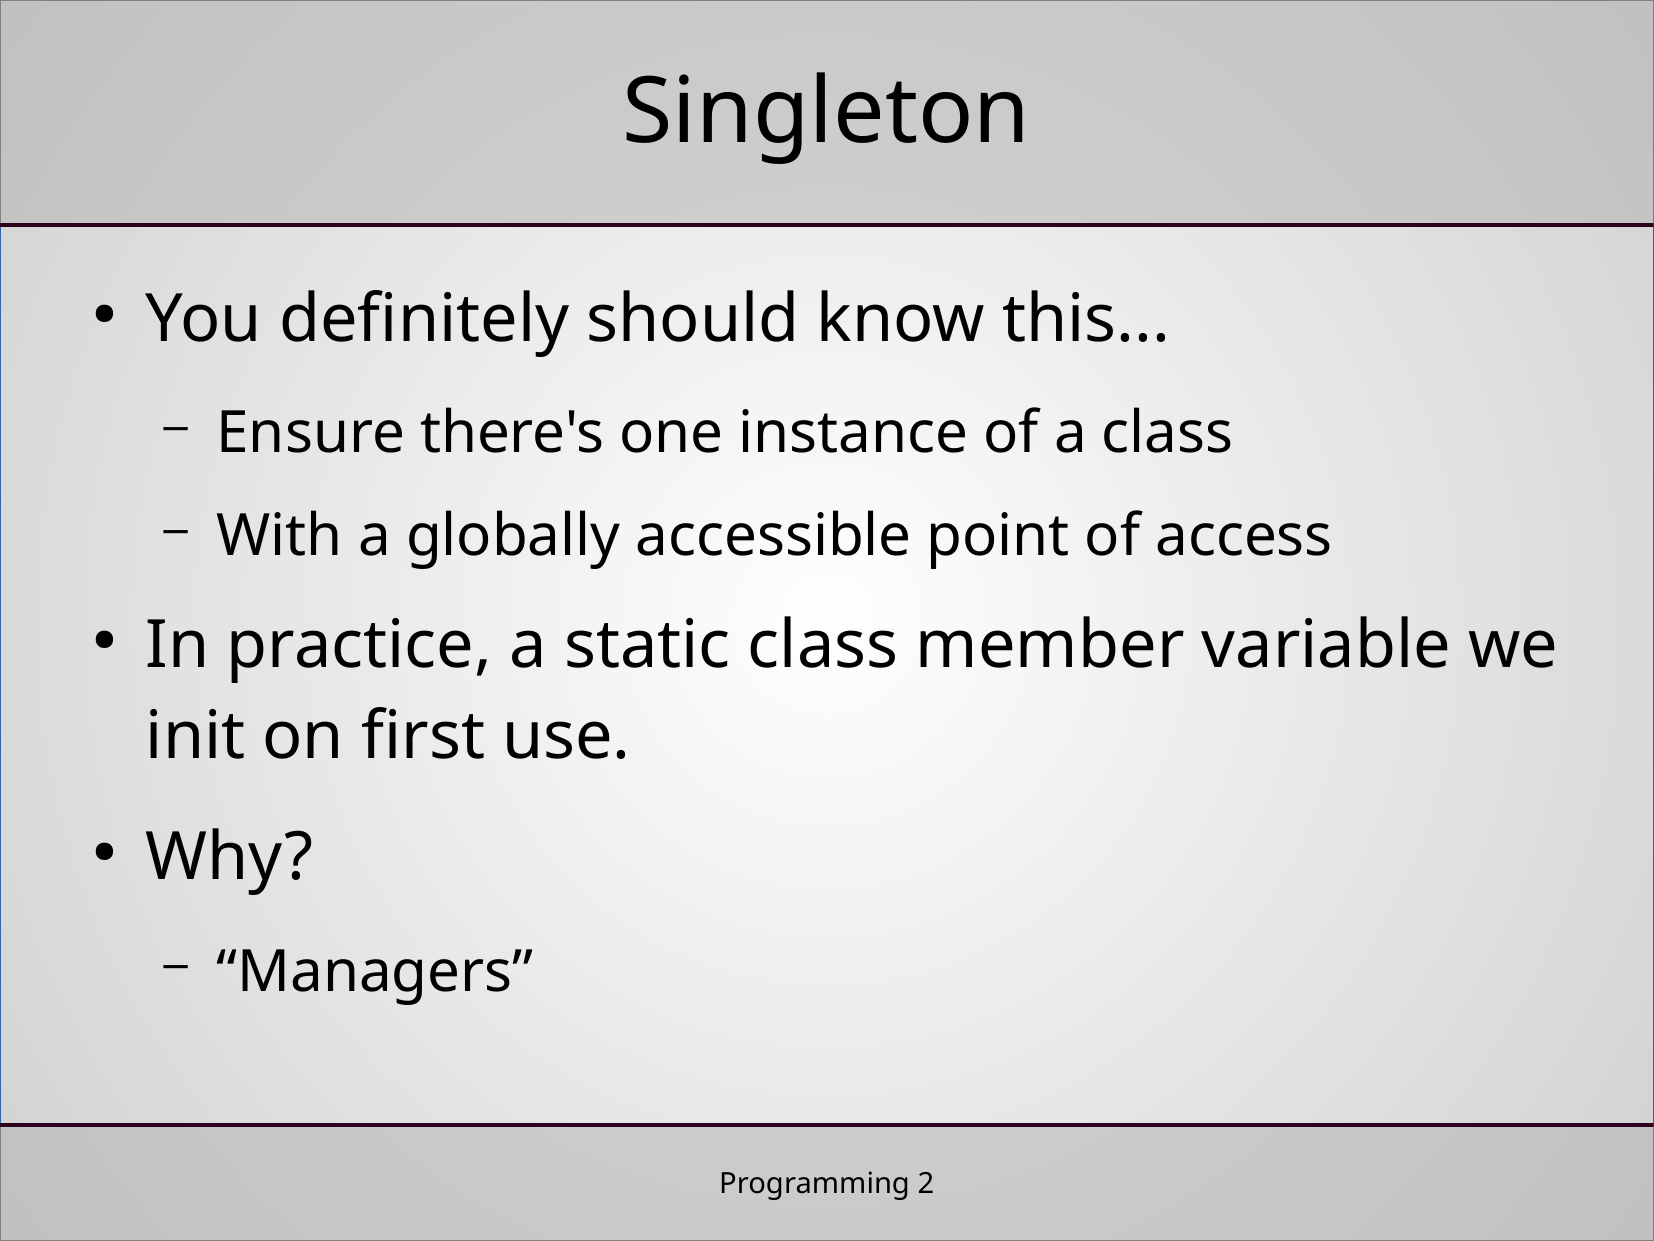

# Singleton
You definitely should know this...
Ensure there's one instance of a class
With a globally accessible point of access
In practice, a static class member variable we init on first use.
Why?
“Managers”